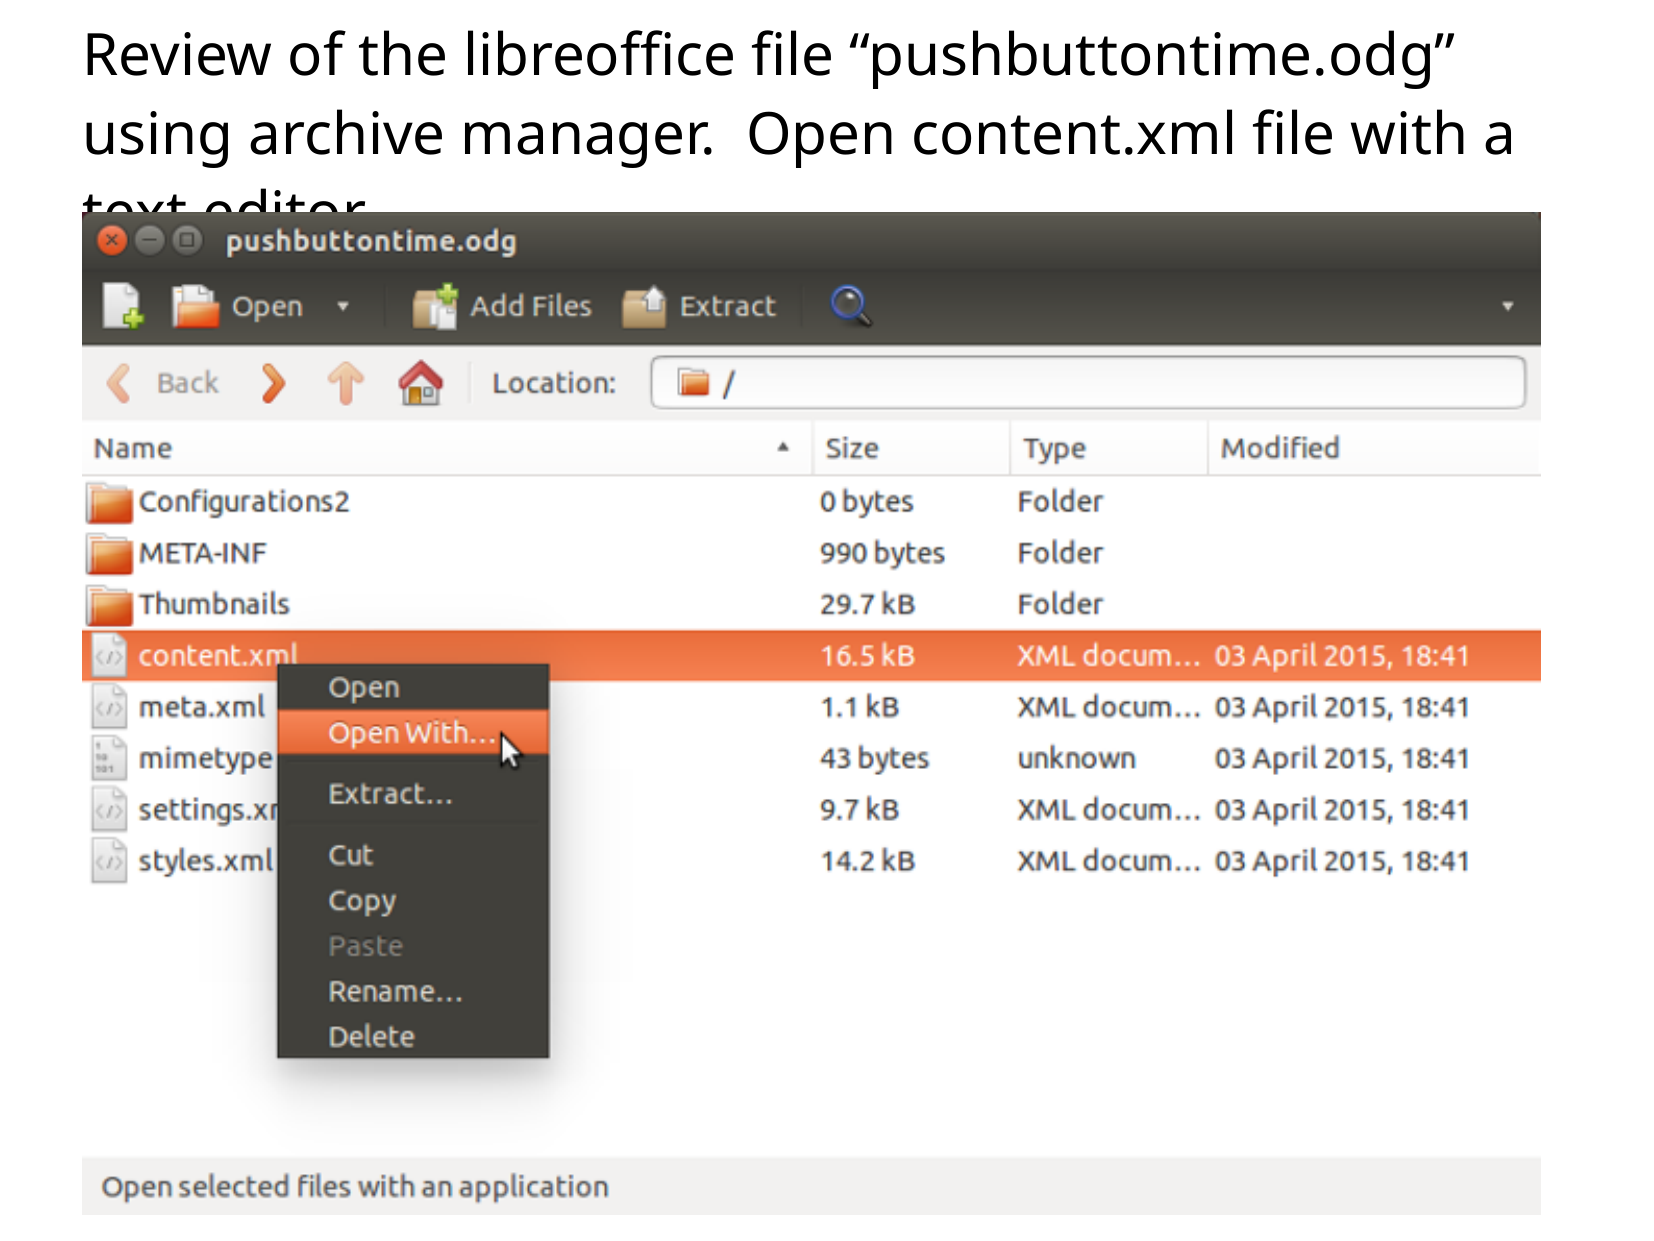

# Review of the libreoffice file “pushbuttontime.odg” using archive manager. Open content.xml file with a text editor...